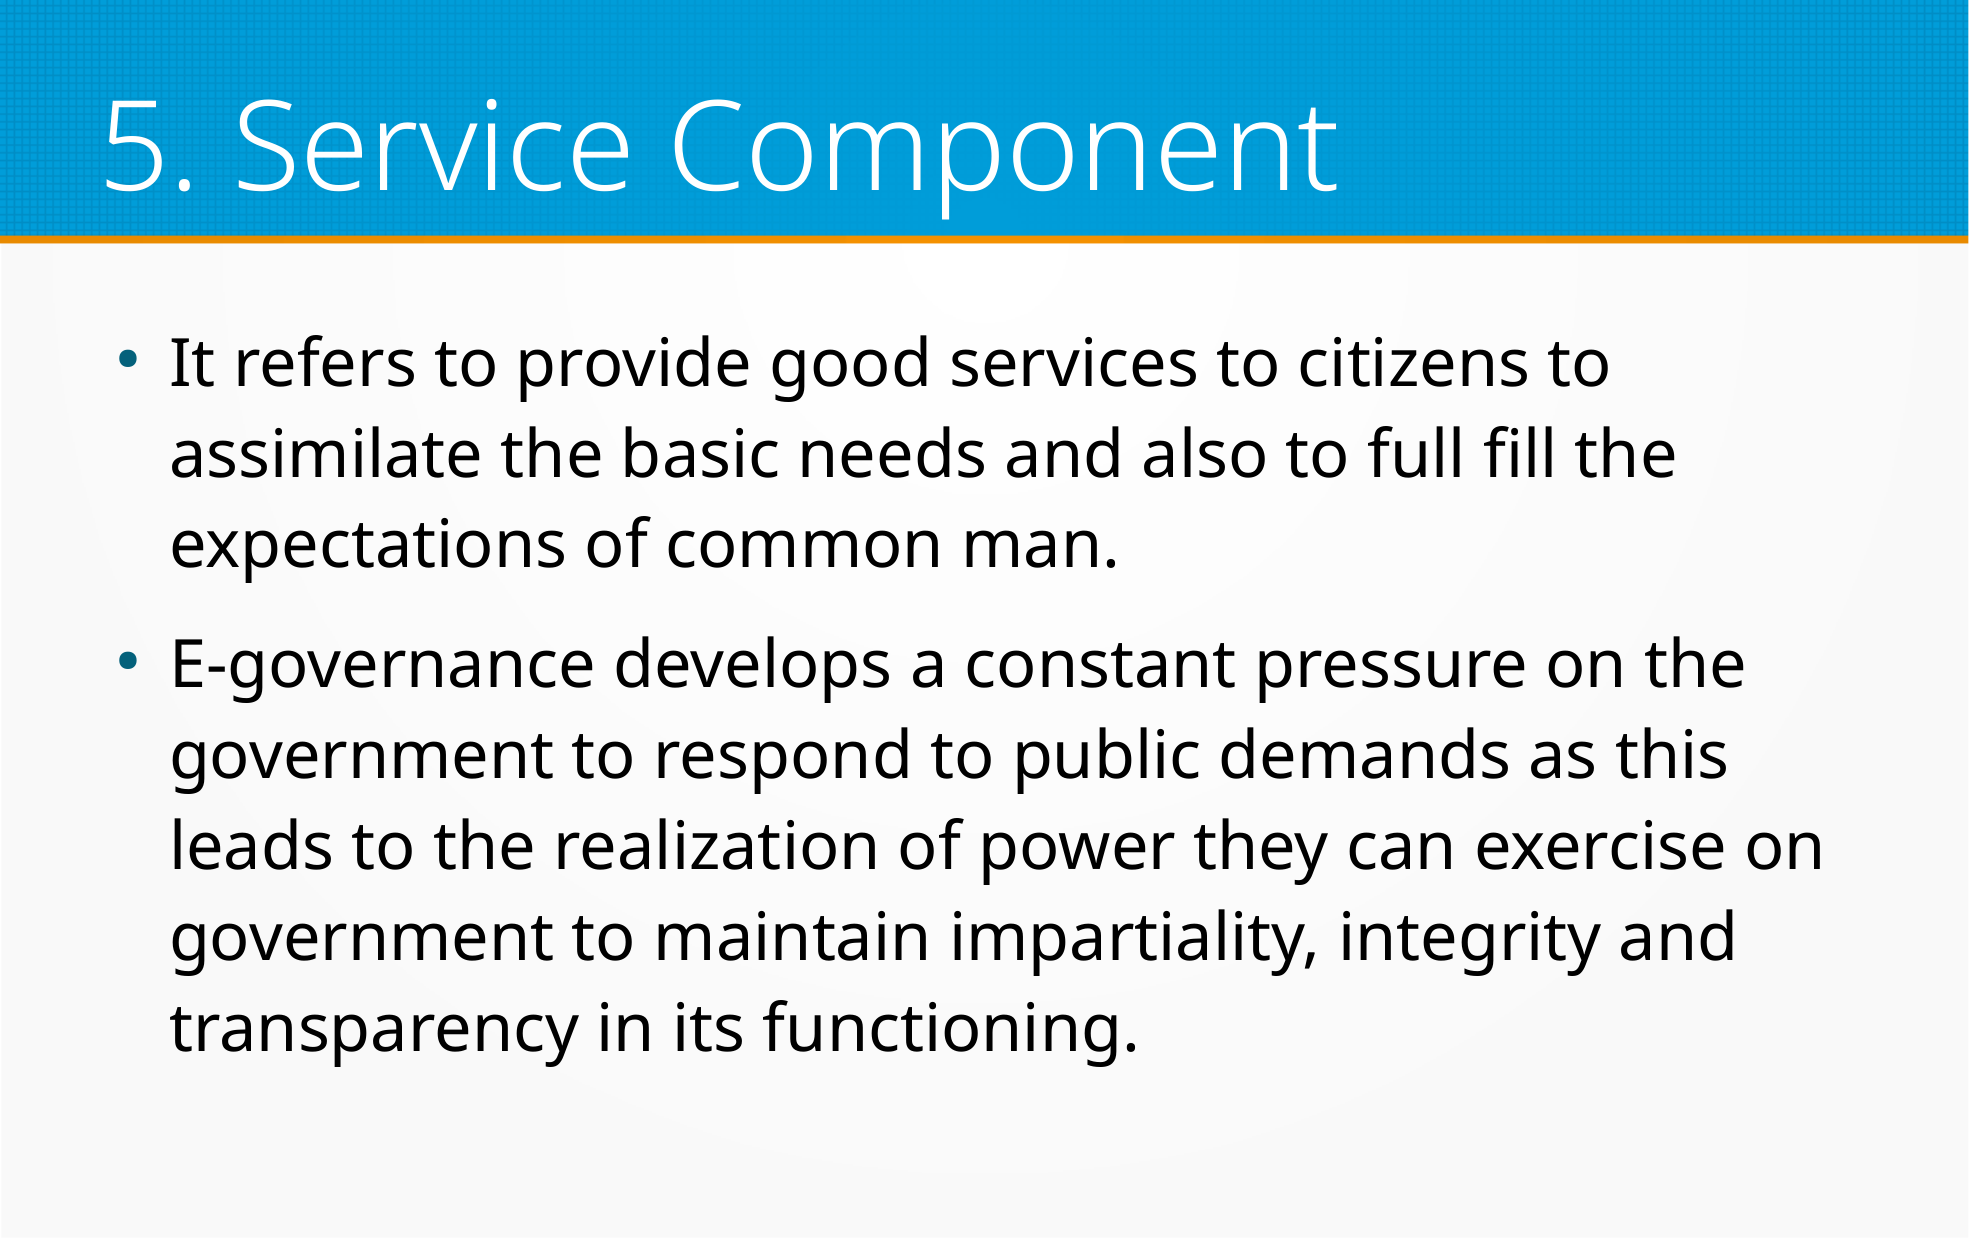

# 5. Service Component
It refers to provide good services to citizens to assimilate the basic needs and also to full fill the expectations of common man.
E-governance develops a constant pressure on the government to respond to public demands as this leads to the realization of power they can exercise on government to maintain impartiality, integrity and transparency in its functioning.